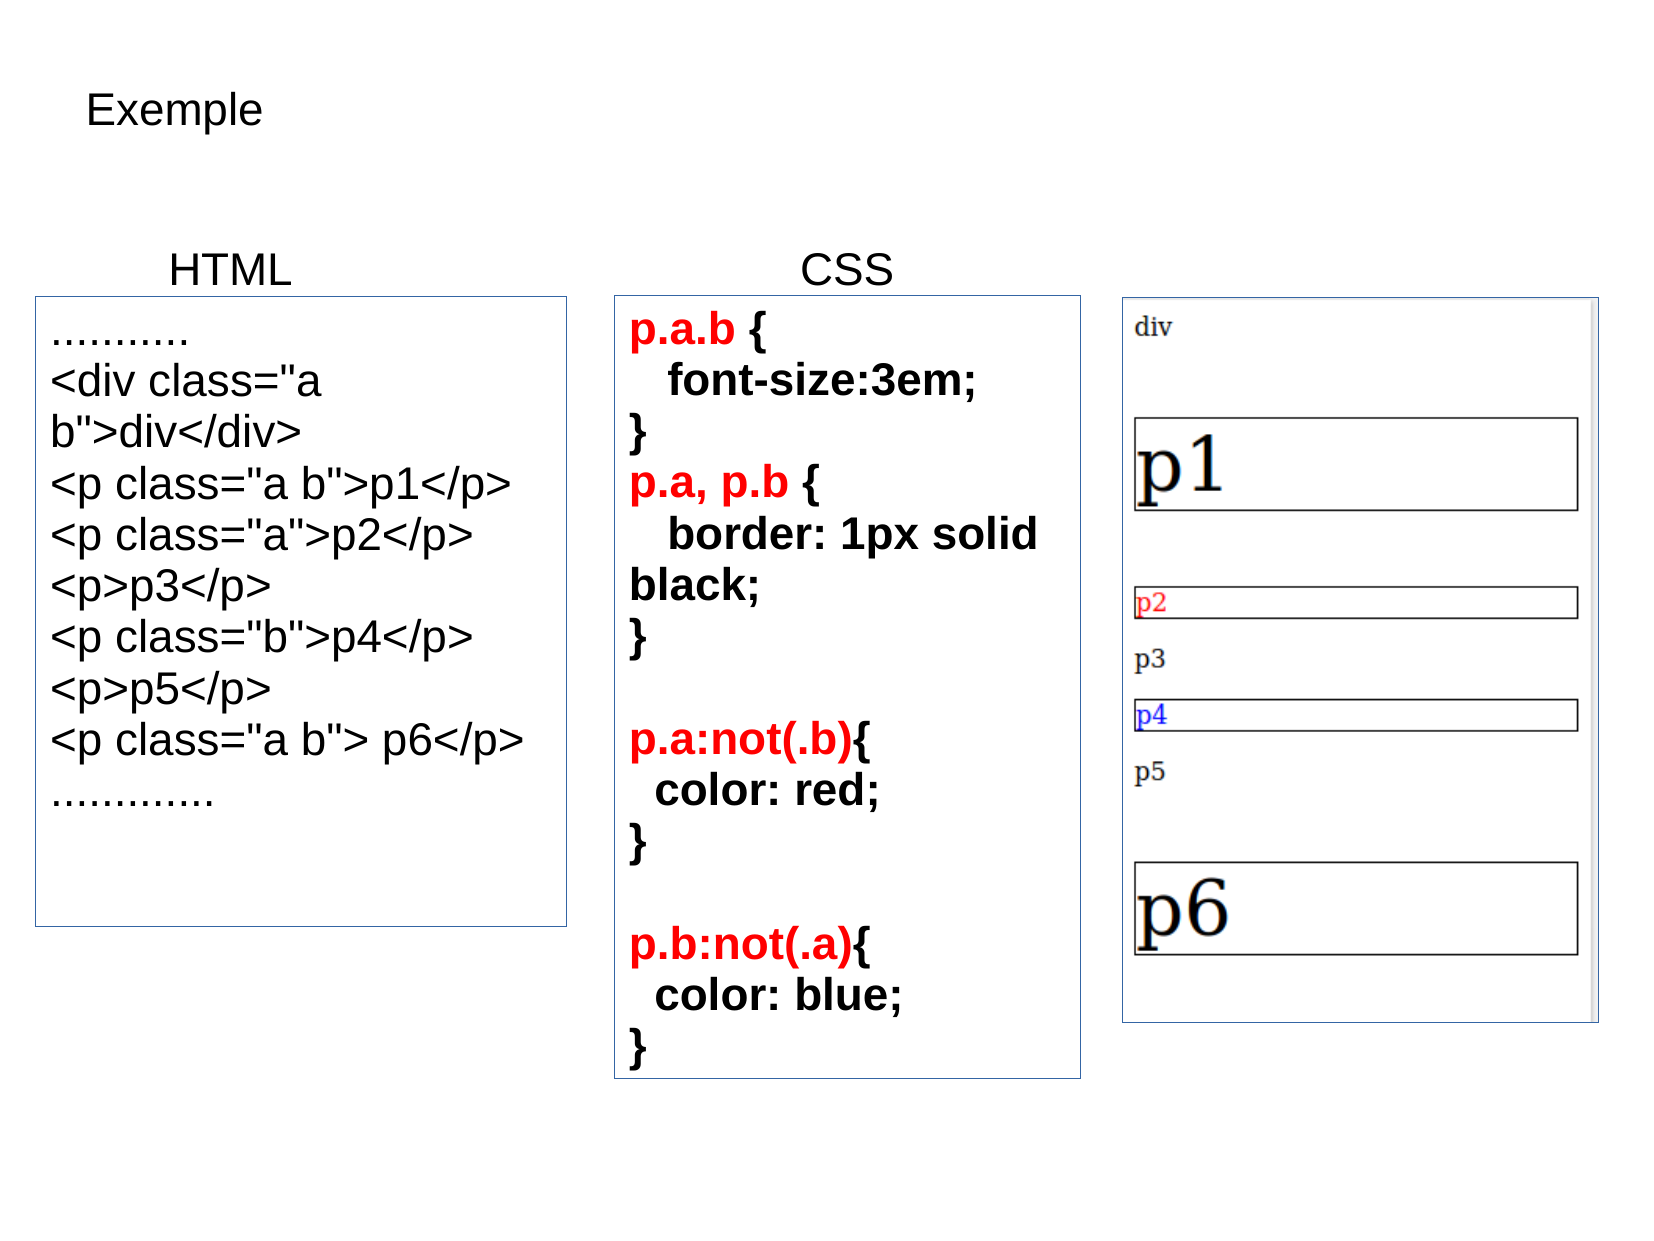

Exemple
HTML
CSS
p.a.b {
 font-size:3em;
}
p.a, p.b {
 border: 1px solid black;
}
p.a:not(.b){
 color: red;
}
p.b:not(.a){
 color: blue;
}
...........
<div class="a b">div</div>
<p class="a b">p1</p>
<p class="a">p2</p>
<p>p3</p>
<p class="b">p4</p>
<p>p5</p>
<p class="a b"> p6</p>
.............